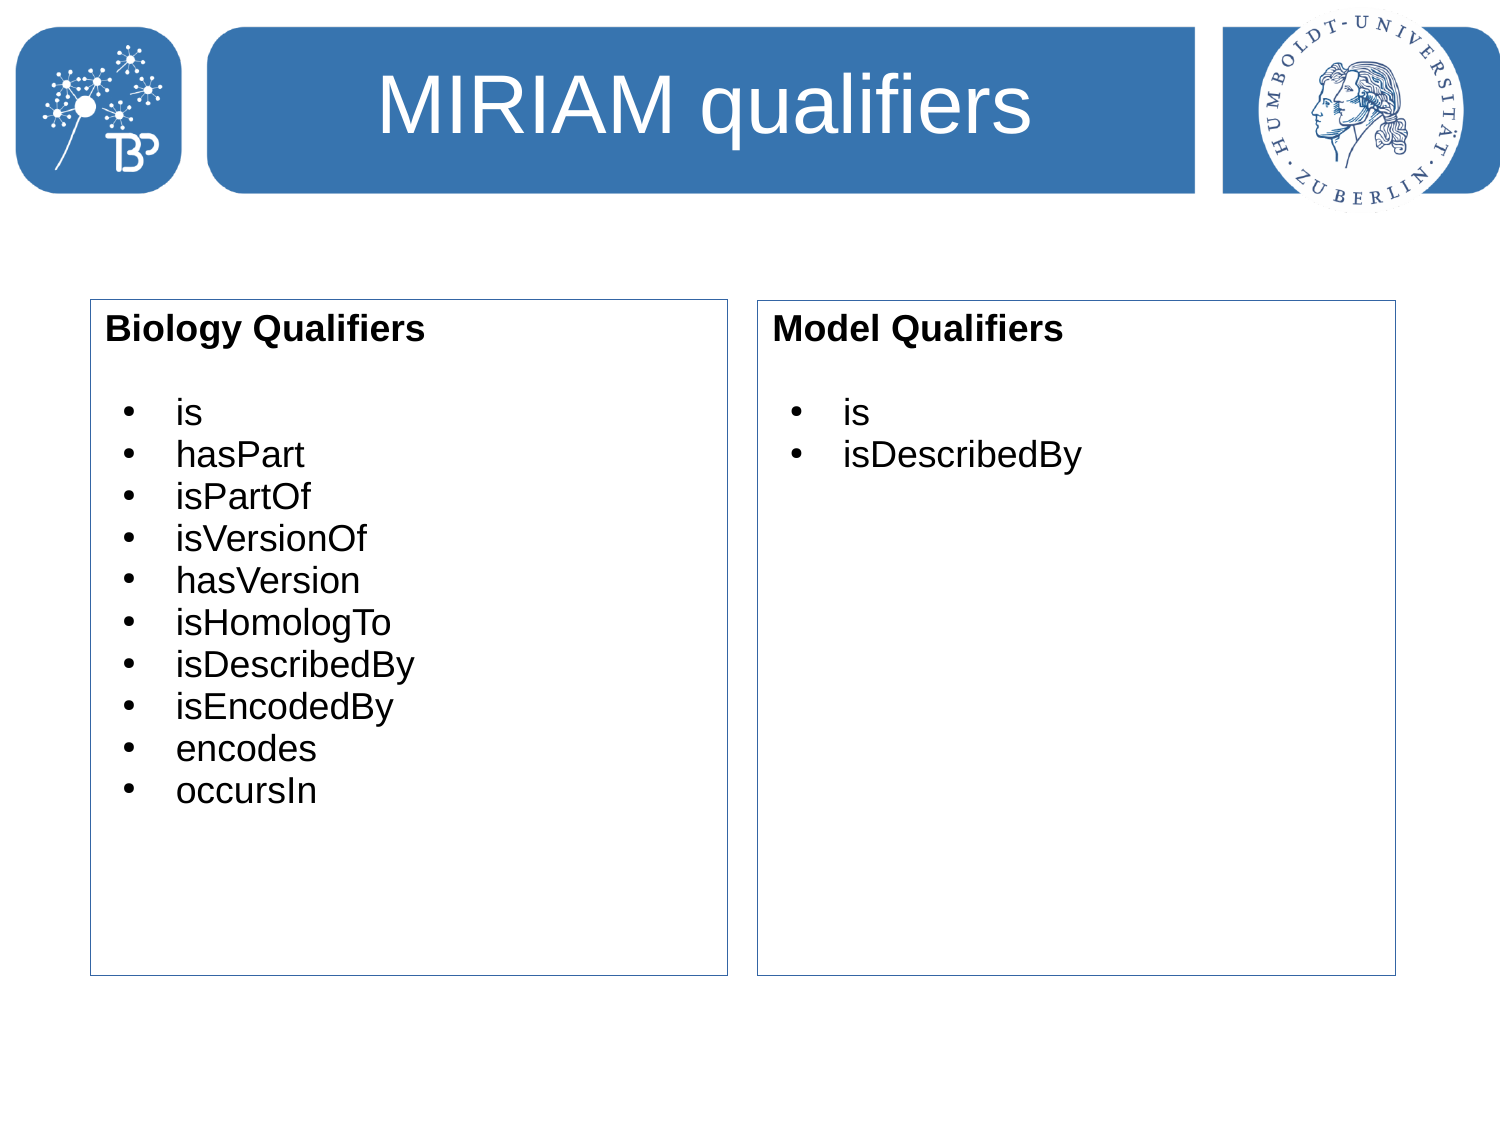

# MIRIAM qualifiers
Biology Qualifiers
is
hasPart
isPartOf
isVersionOf
hasVersion
isHomologTo
isDescribedBy
isEncodedBy
encodes
occursIn
Model Qualifiers
is
isDescribedBy